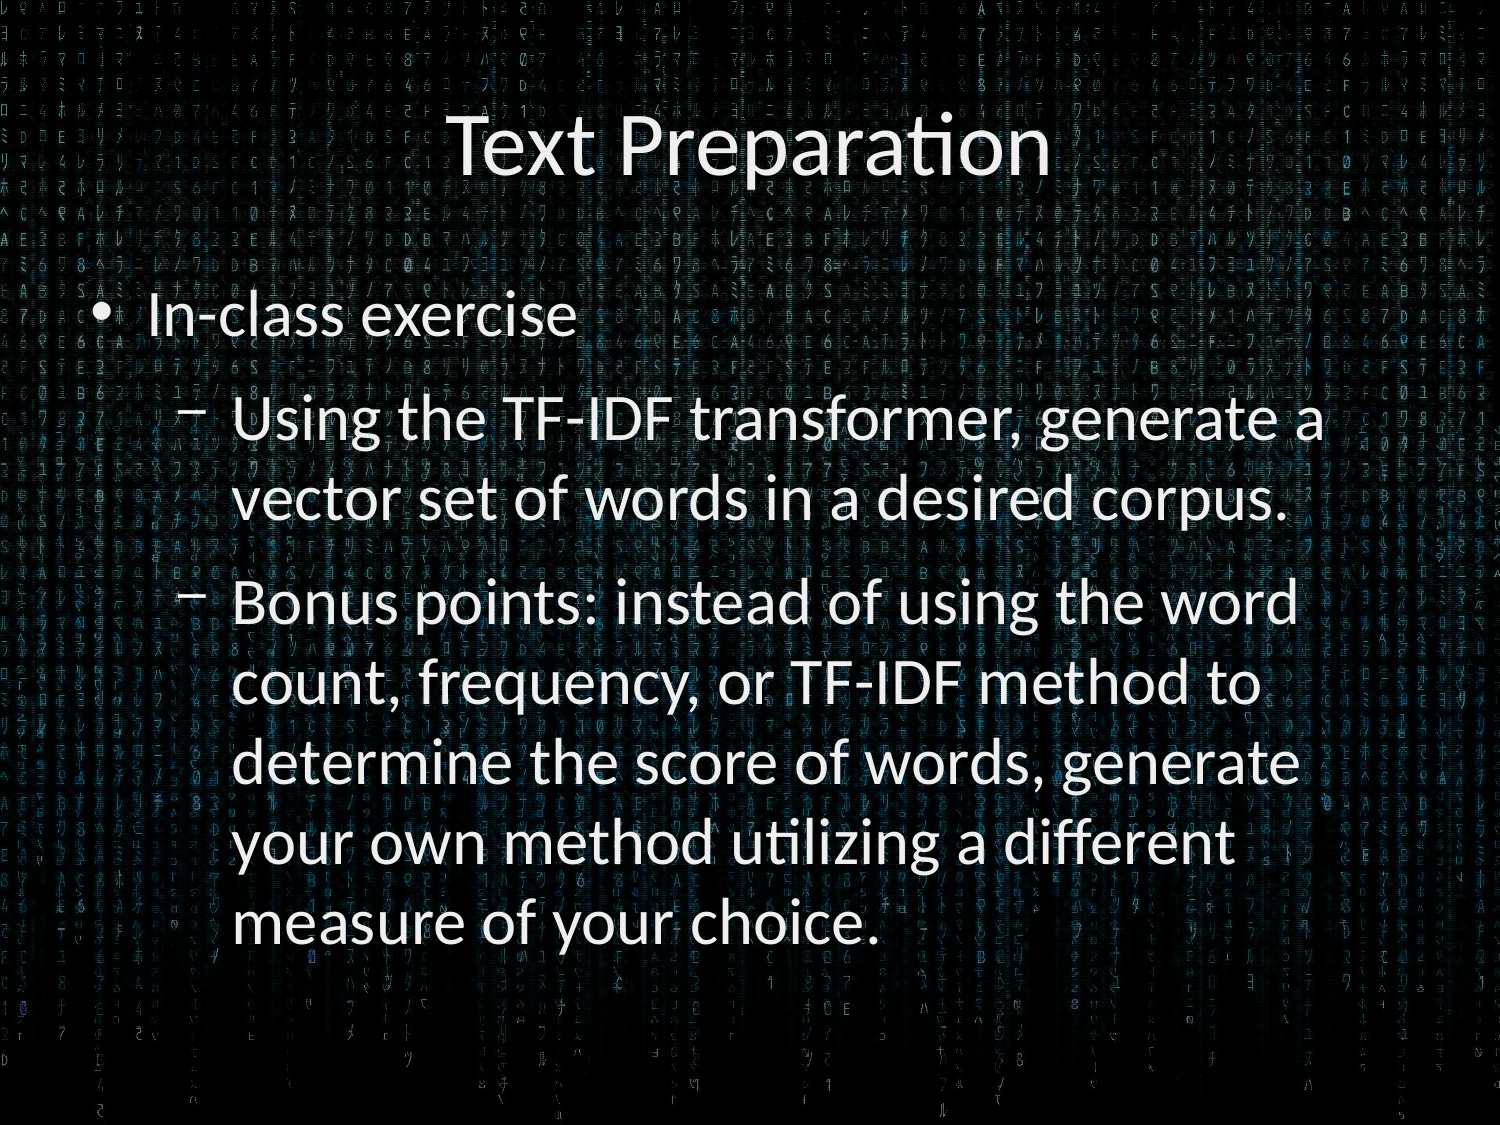

# Text Preparation
In-class exercise
Using the TF-IDF transformer, generate a vector set of words in a desired corpus.
Bonus points: instead of using the word count, frequency, or TF-IDF method to determine the score of words, generate your own method utilizing a different measure of your choice.